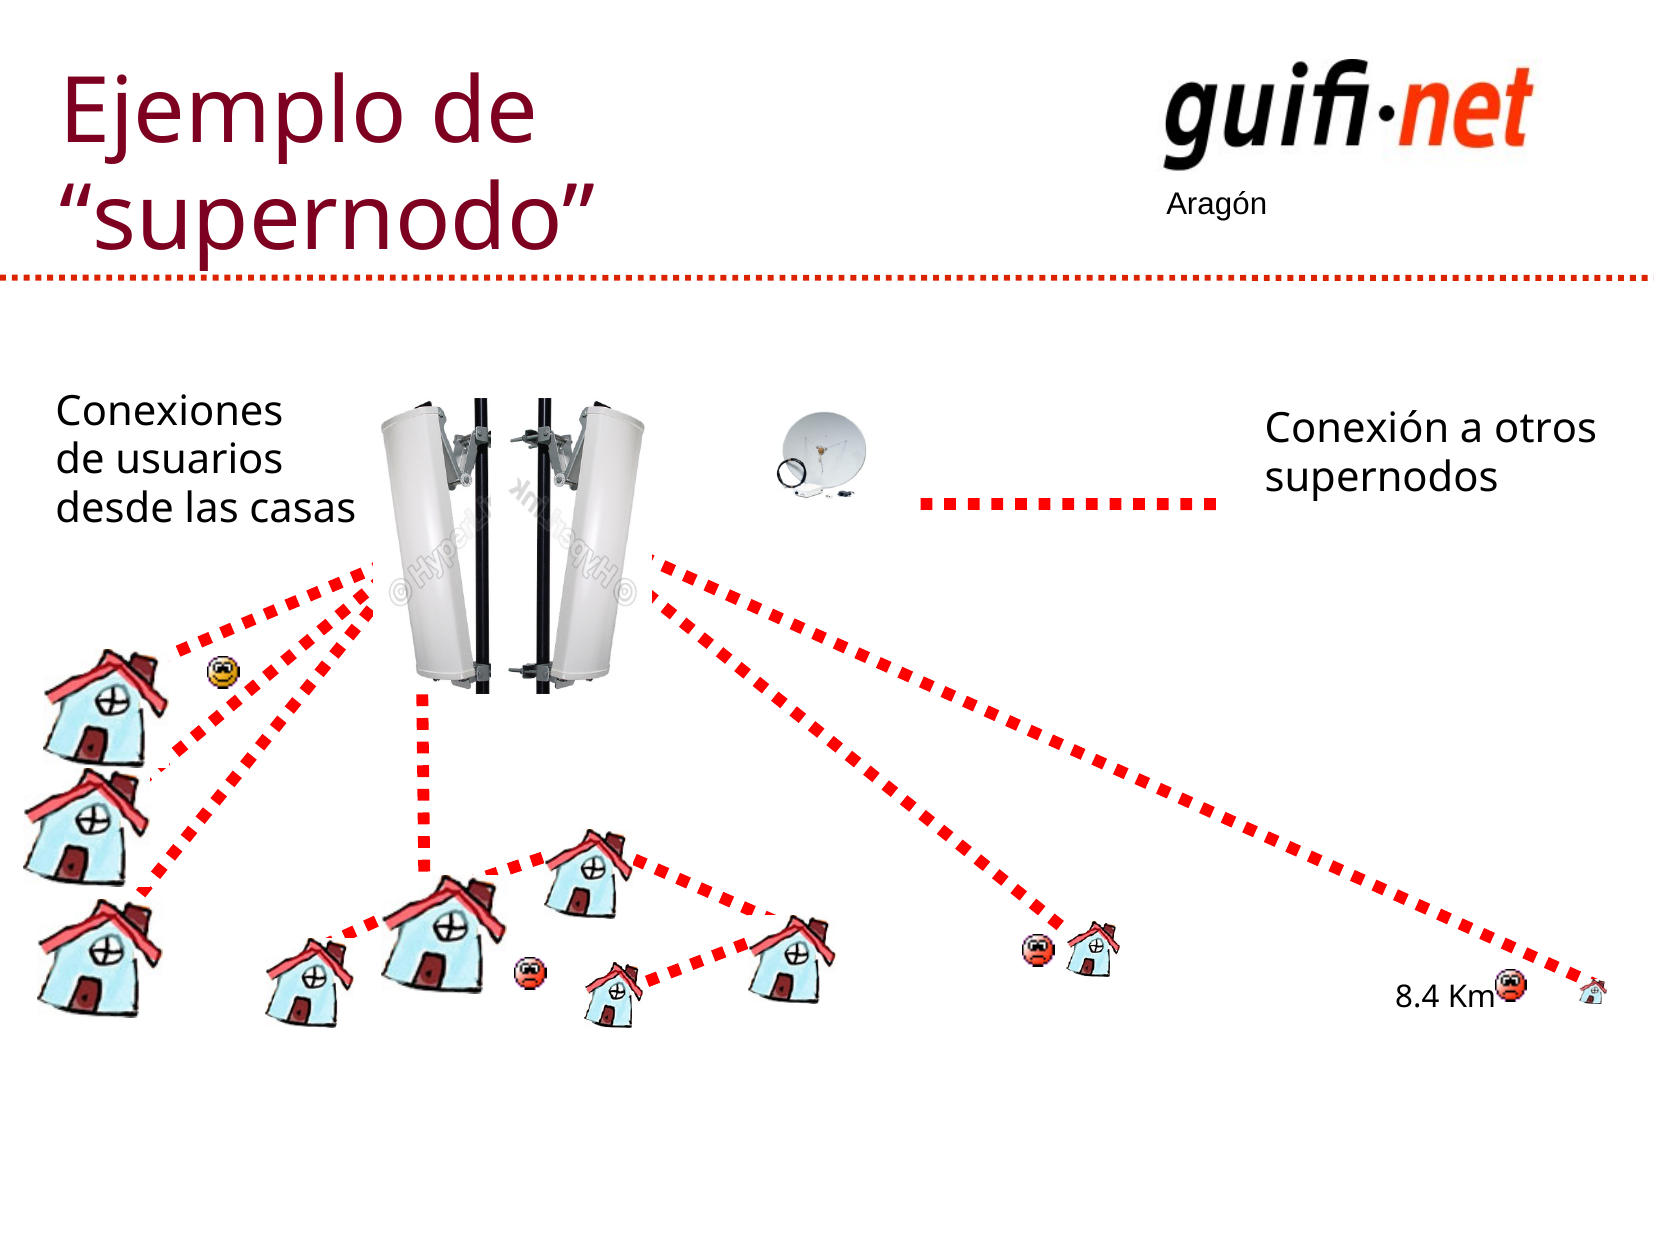

# Ejemplo de “supernodo”
Conexiones
de usuarios
desde las casas
Conexión a otros
supernodos
8.4 Km